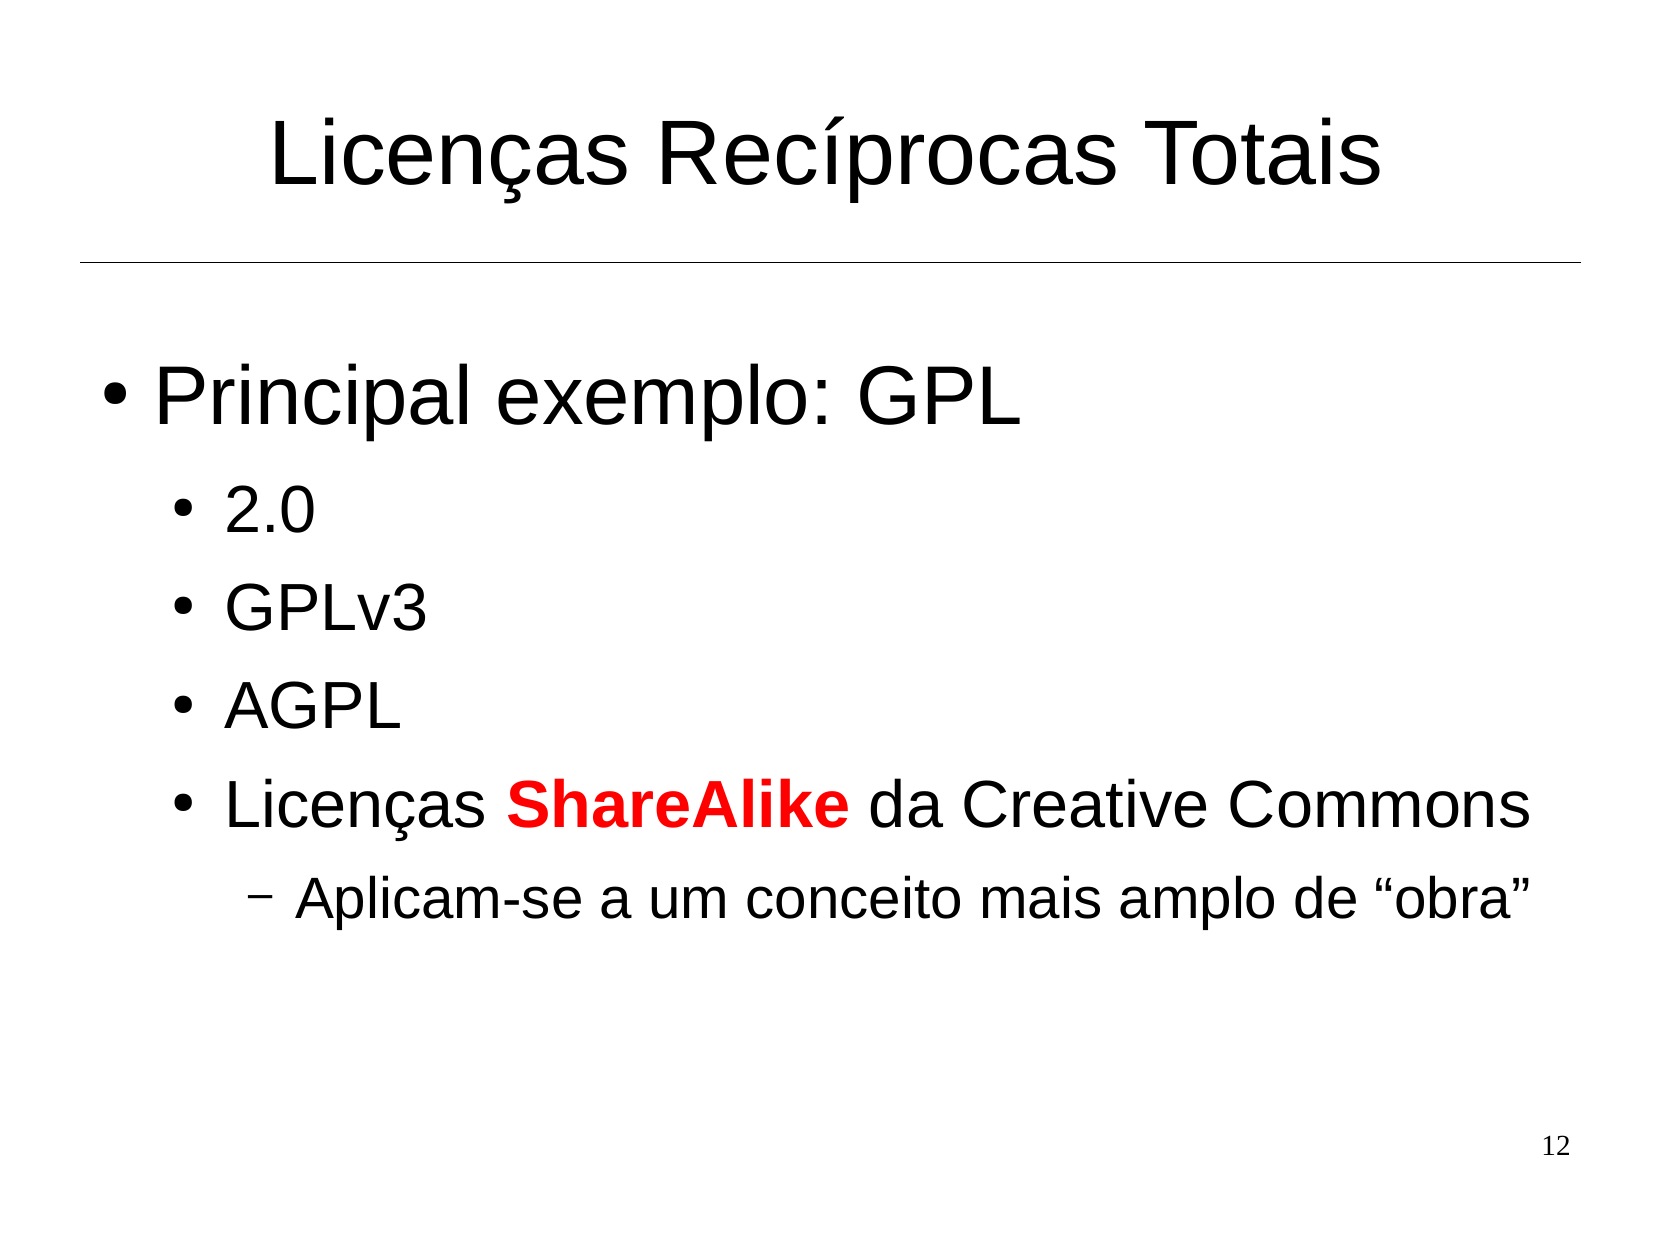

# Licenças Recíprocas Totais
Principal exemplo: GPL
2.0
GPLv3
AGPL
Licenças ShareAlike da Creative Commons
Aplicam-se a um conceito mais amplo de “obra”
12